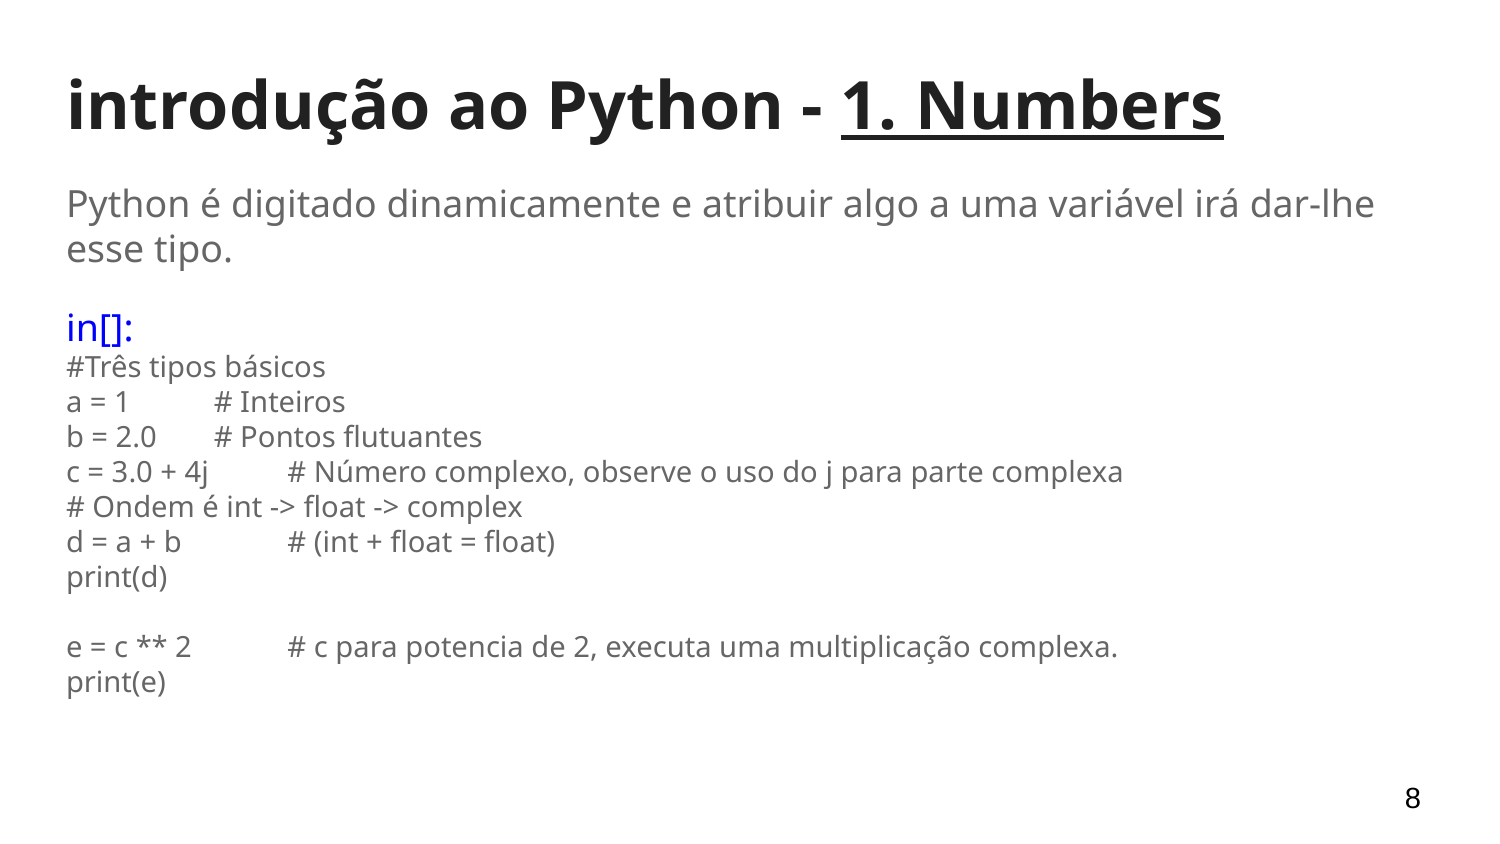

# introdução ao Python - 1. Numbers
Python é digitado dinamicamente e atribuir algo a uma variável irá dar-lhe esse tipo.
in[]:
#Três tipos básicos
a = 1 	# Inteiros
b = 2.0 	# Pontos flutuantes
c = 3.0 + 4j 	# Número complexo, observe o uso do j para parte complexa
# Ondem é int -> float -> complex
d = a + b 	# (int + float = float)
print(d)
e = c ** 2 	# c para potencia de 2, executa uma multiplicação complexa.
print(e)